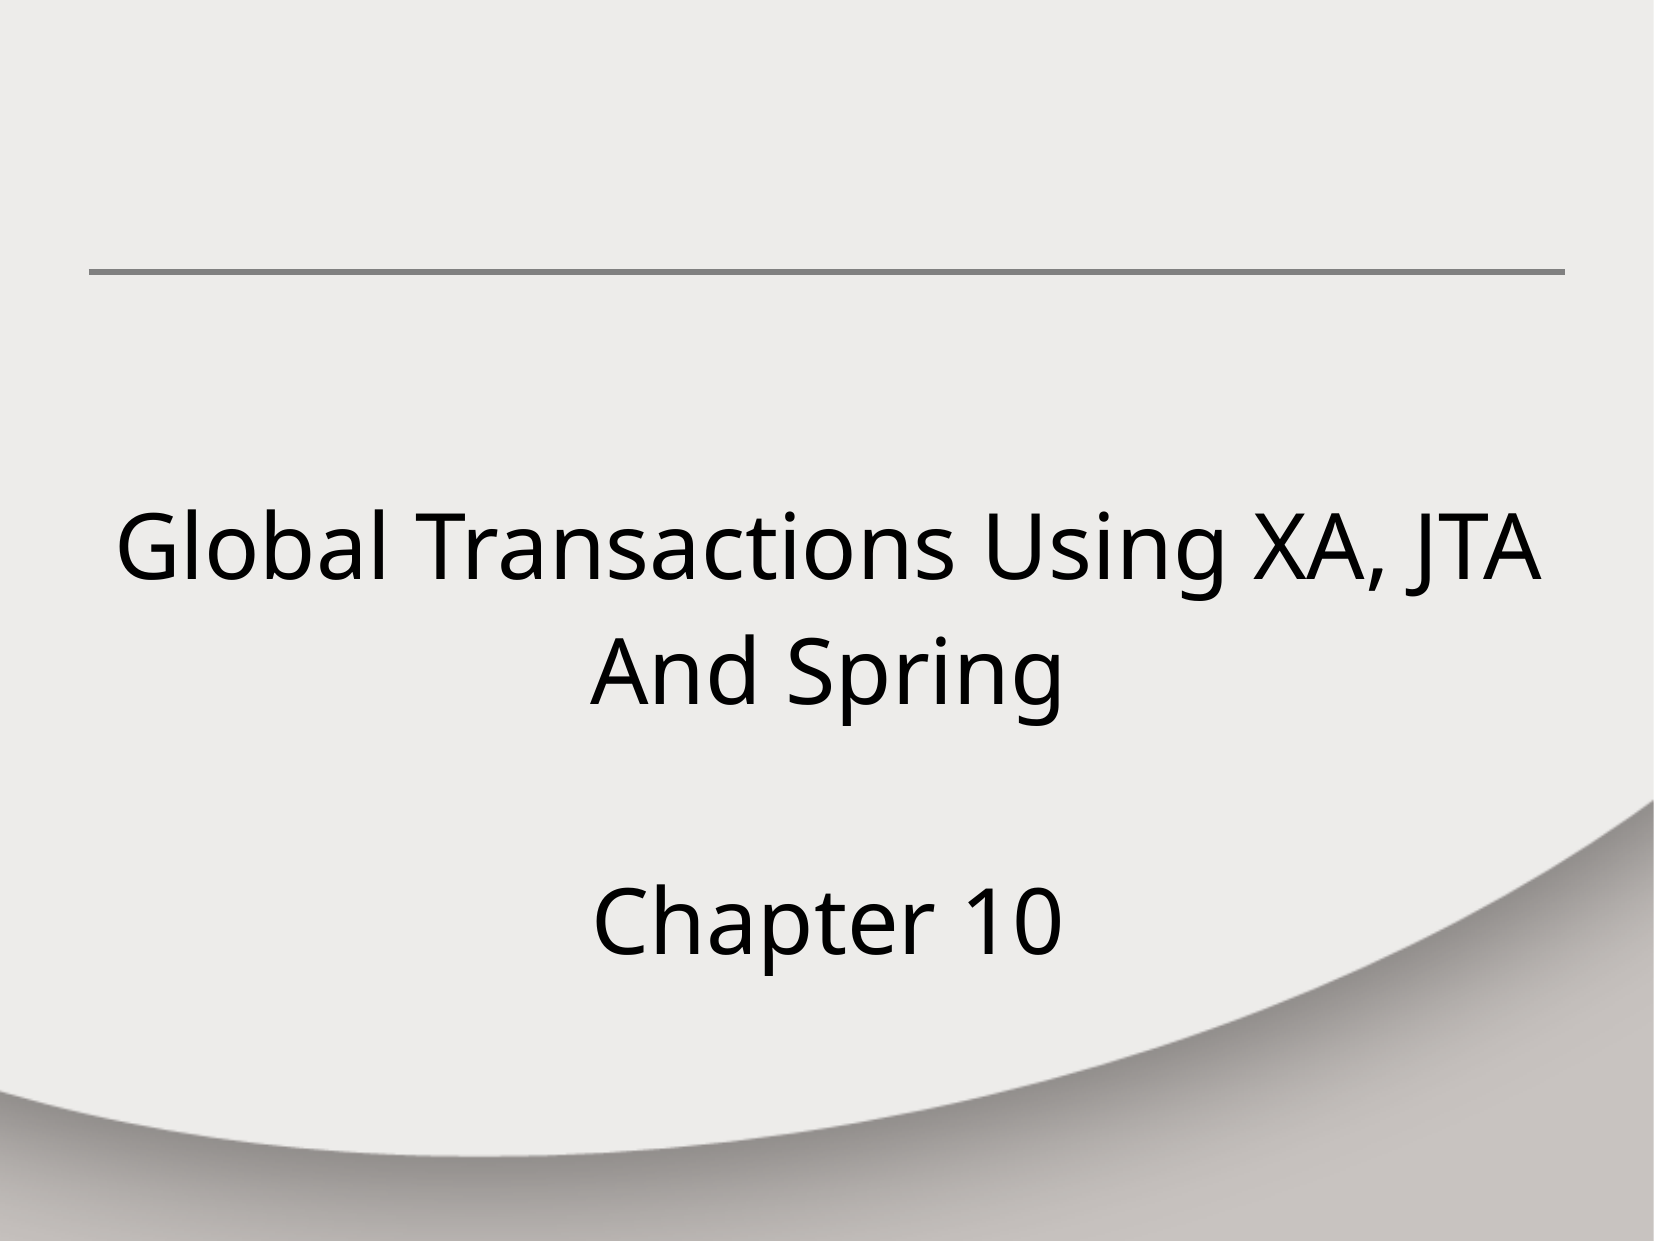

Global Transactions Using XA, JTA And Spring
Chapter 10